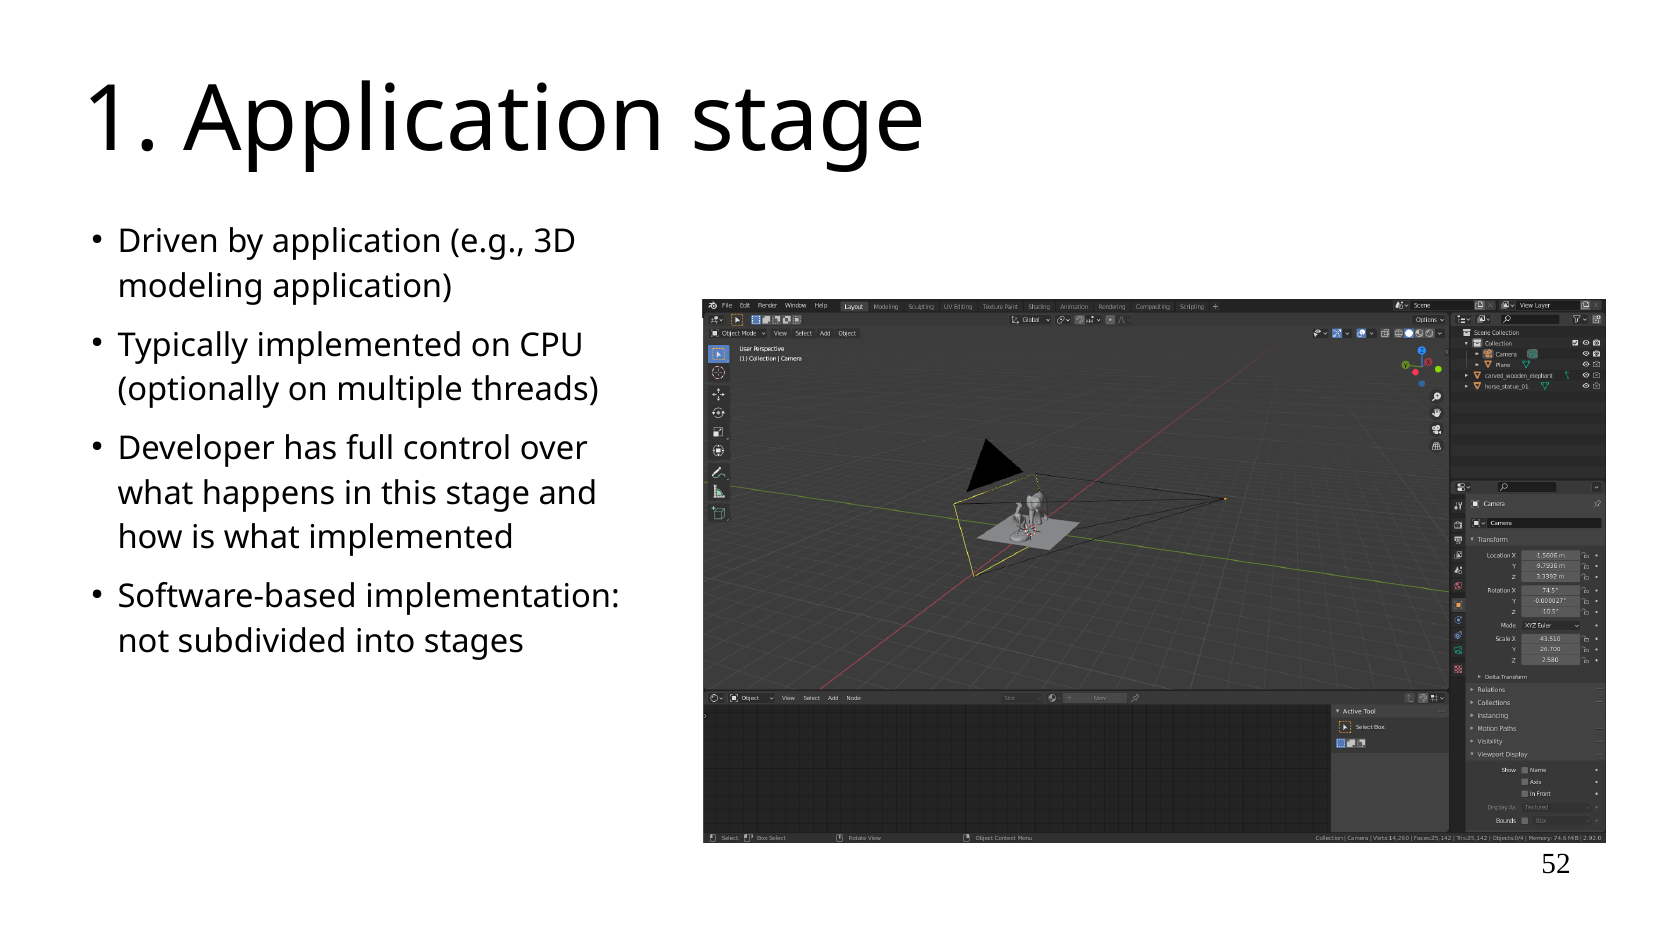

# 1. Application stage
Driven by application (e.g., 3D modeling application)
Typically implemented on CPU (optionally on multiple threads)
Developer has full control over what happens in this stage and how is what implemented
Software-based implementation: not subdivided into stages
52